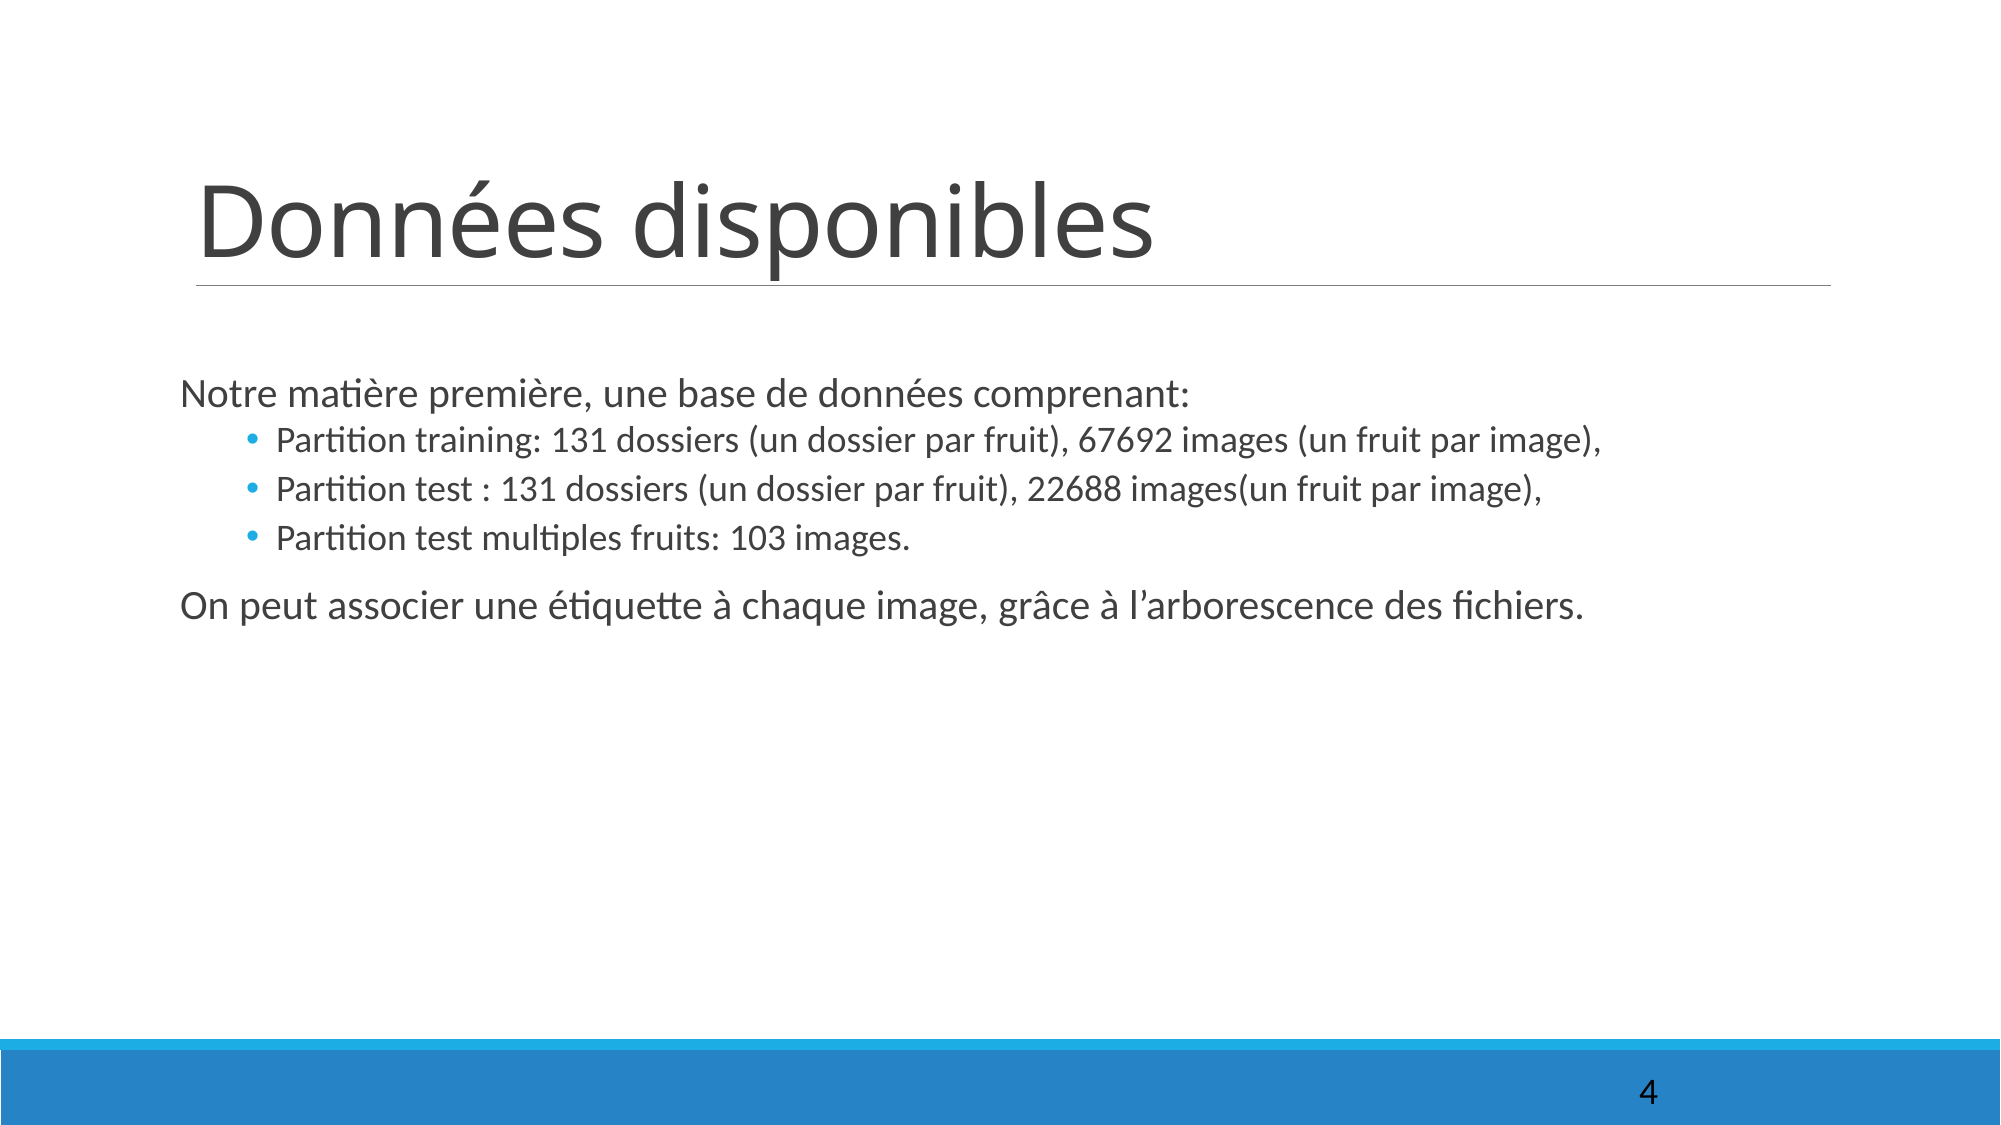

# Données disponibles
Notre matière première, une base de données comprenant:
Partition training: 131 dossiers (un dossier par fruit), 67692 images (un fruit par image),
Partition test : 131 dossiers (un dossier par fruit), 22688 images(un fruit par image),
Partition test multiples fruits: 103 images.
On peut associer une étiquette à chaque image, grâce à l’arborescence des fichiers.
4